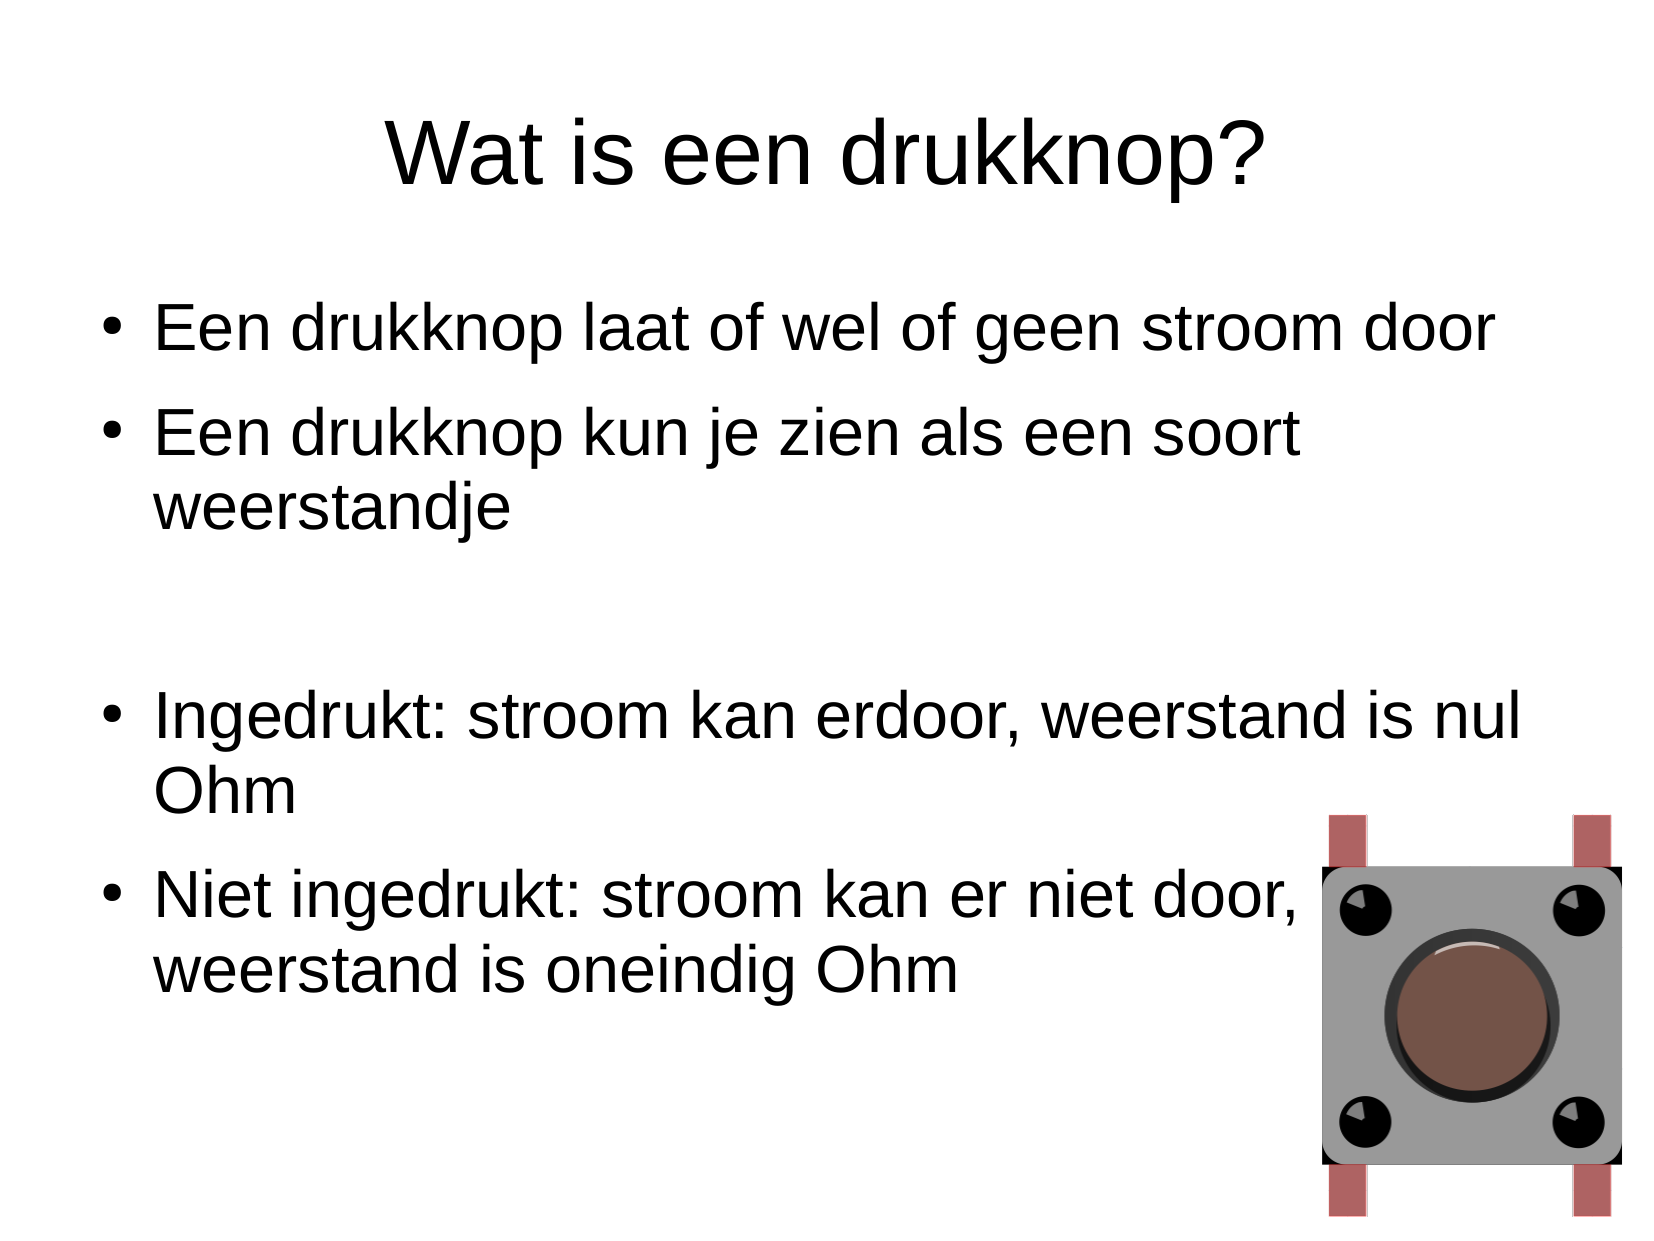

# Wat is een drukknop?
Een drukknop laat of wel of geen stroom door
Een drukknop kun je zien als een soort weerstandje
Ingedrukt: stroom kan erdoor, weerstand is nul Ohm
Niet ingedrukt: stroom kan er niet door, weerstand is oneindig Ohm